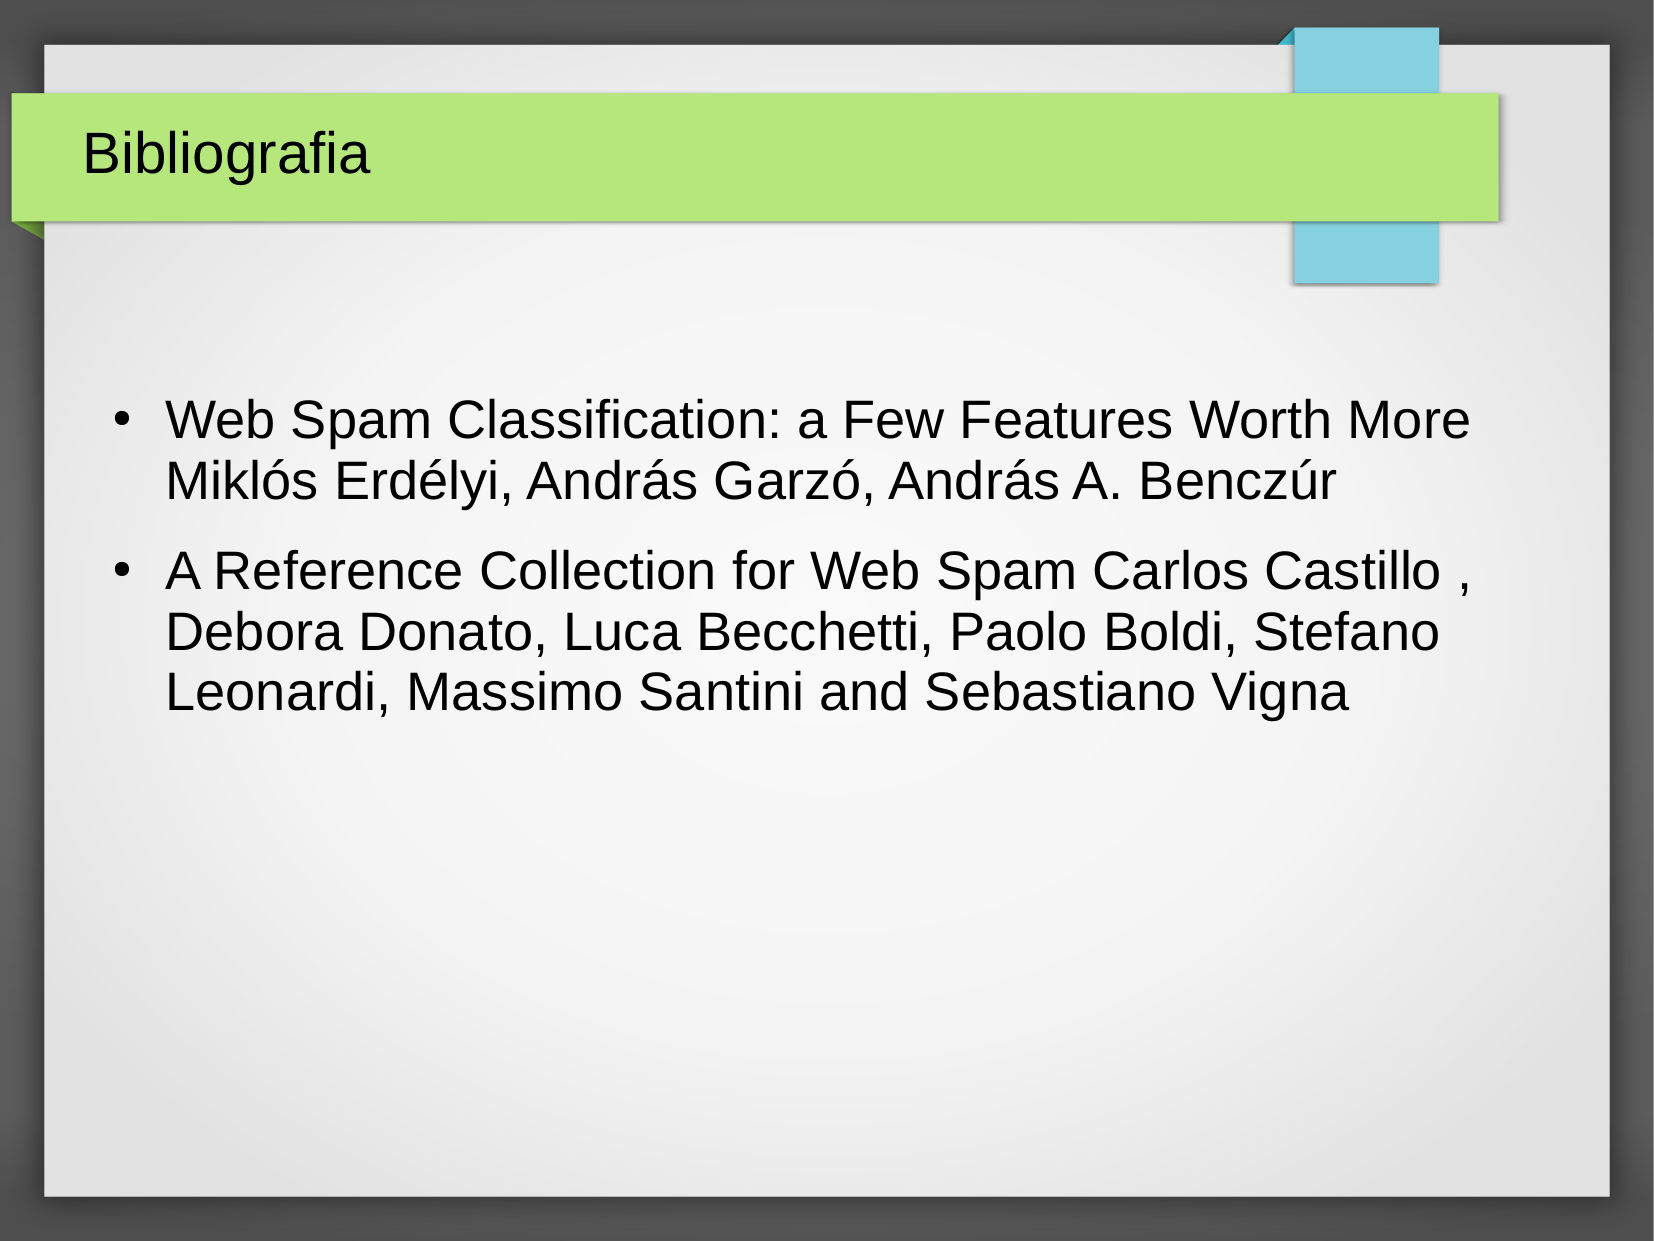

# Bibliografia
Web Spam Classification: a Few Features Worth More Miklós Erdélyi, András Garzó, András A. Benczúr
A Reference Collection for Web Spam Carlos Castillo , Debora Donato, Luca Becchetti, Paolo Boldi, Stefano Leonardi, Massimo Santini and Sebastiano Vigna